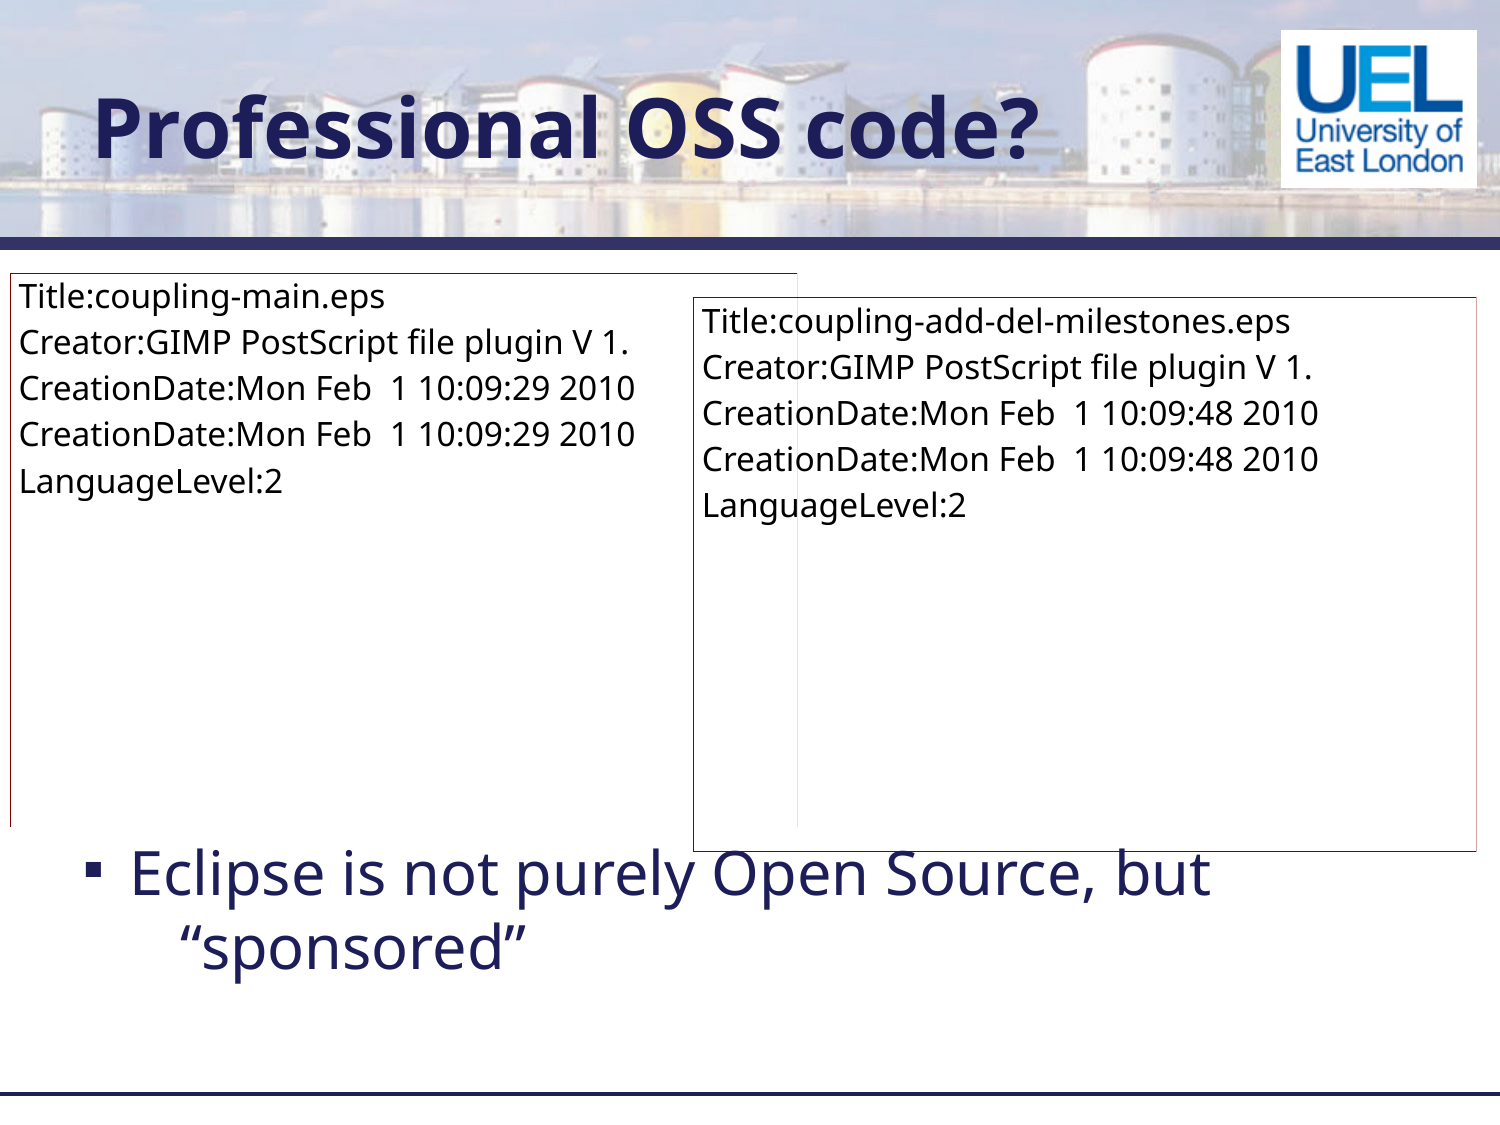

# Professional OSS code?
Eclipse is not purely Open Source, but “sponsored”